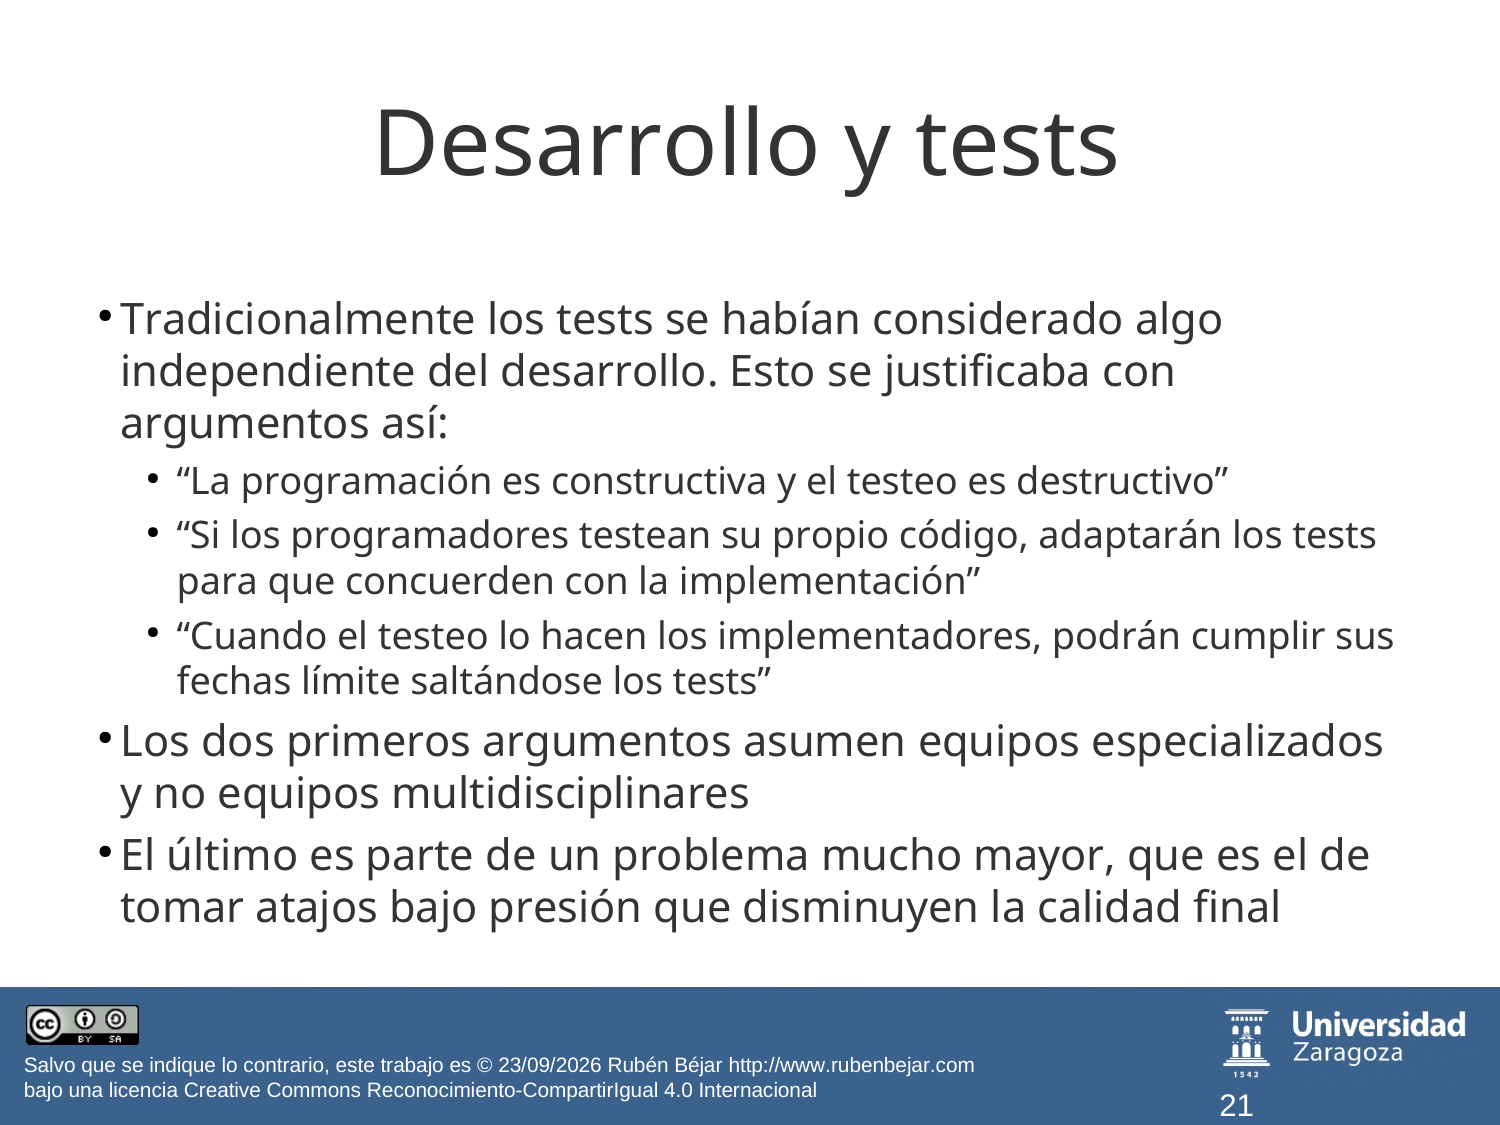

# Desarrollo y tests
Tradicionalmente los tests se habían considerado algo independiente del desarrollo. Esto se justificaba con argumentos así:
“La programación es constructiva y el testeo es destructivo”
“Si los programadores testean su propio código, adaptarán los tests para que concuerden con la implementación”
“Cuando el testeo lo hacen los implementadores, podrán cumplir sus fechas límite saltándose los tests”
Los dos primeros argumentos asumen equipos especializados y no equipos multidisciplinares
El último es parte de un problema mucho mayor, que es el de tomar atajos bajo presión que disminuyen la calidad final